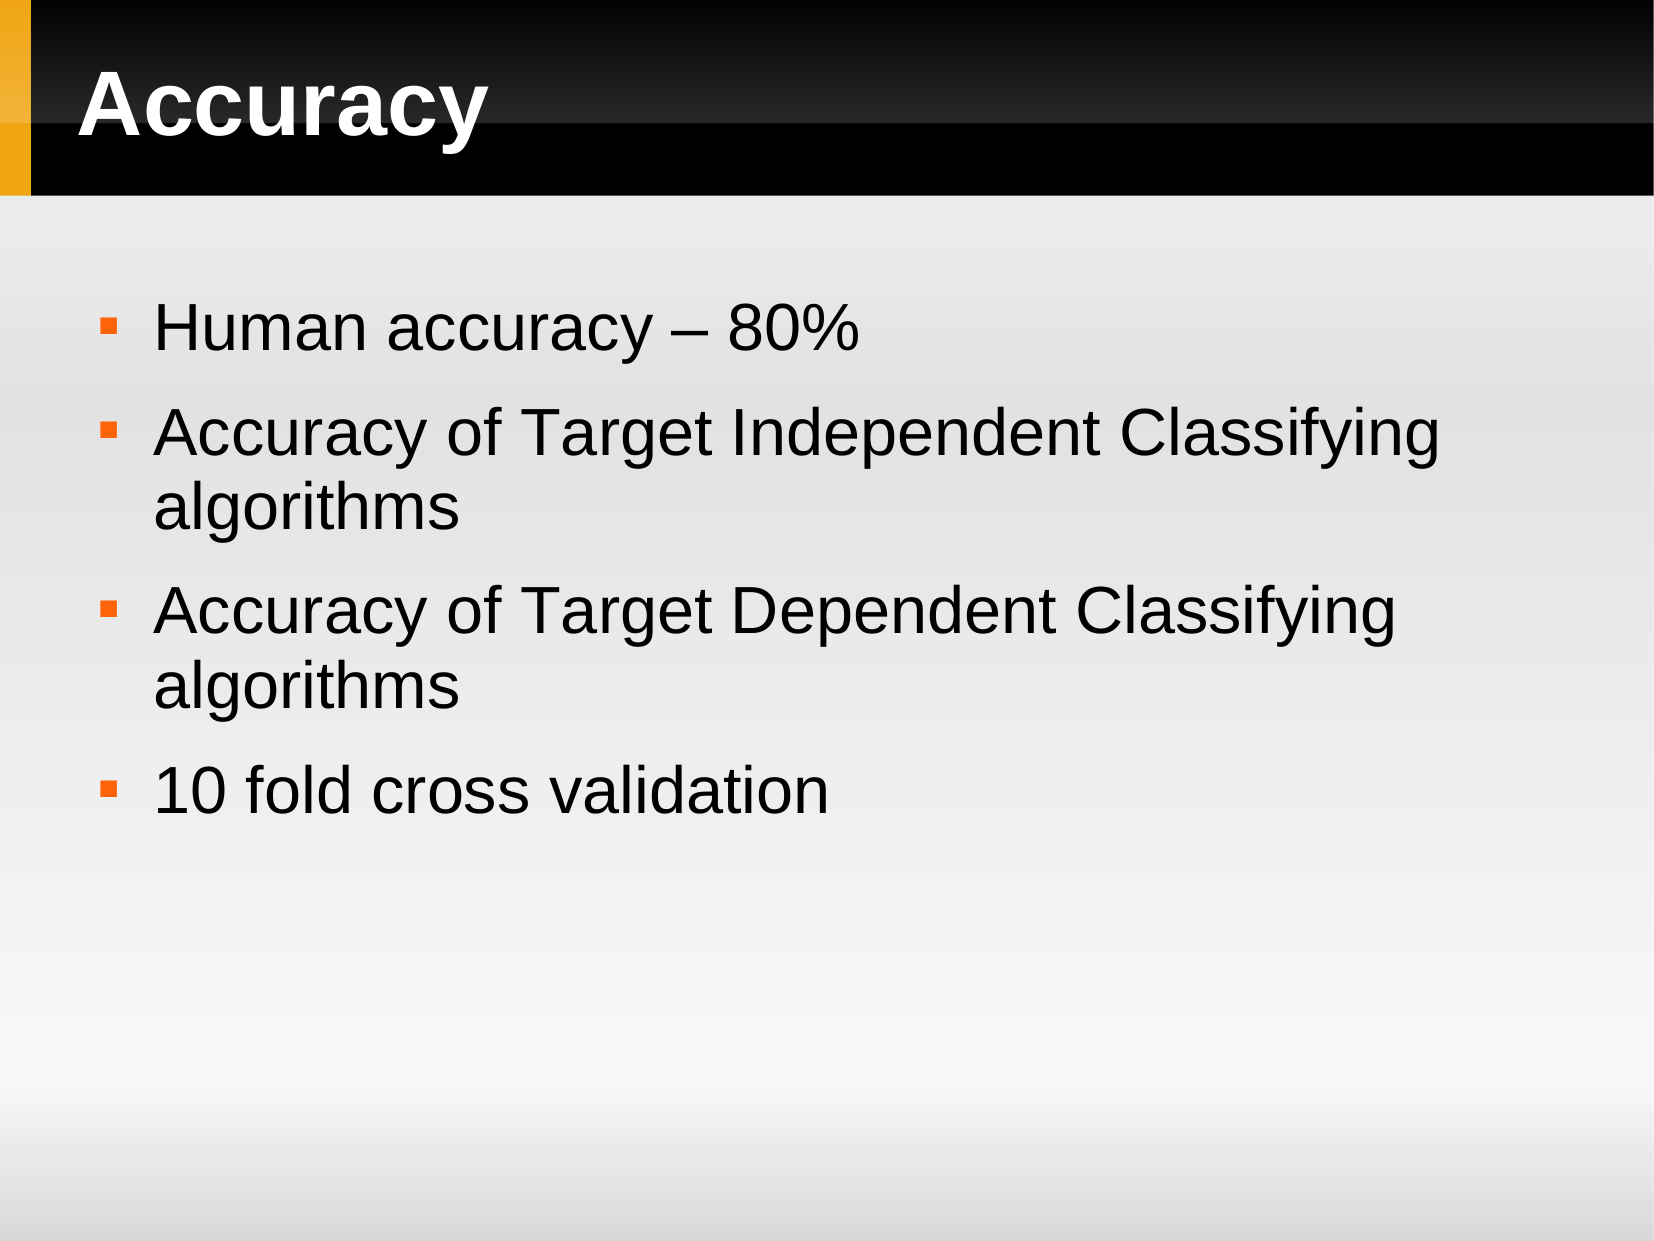

# Accuracy
Human accuracy – 80%
Accuracy of Target Independent Classifying algorithms
Accuracy of Target Dependent Classifying algorithms
10 fold cross validation